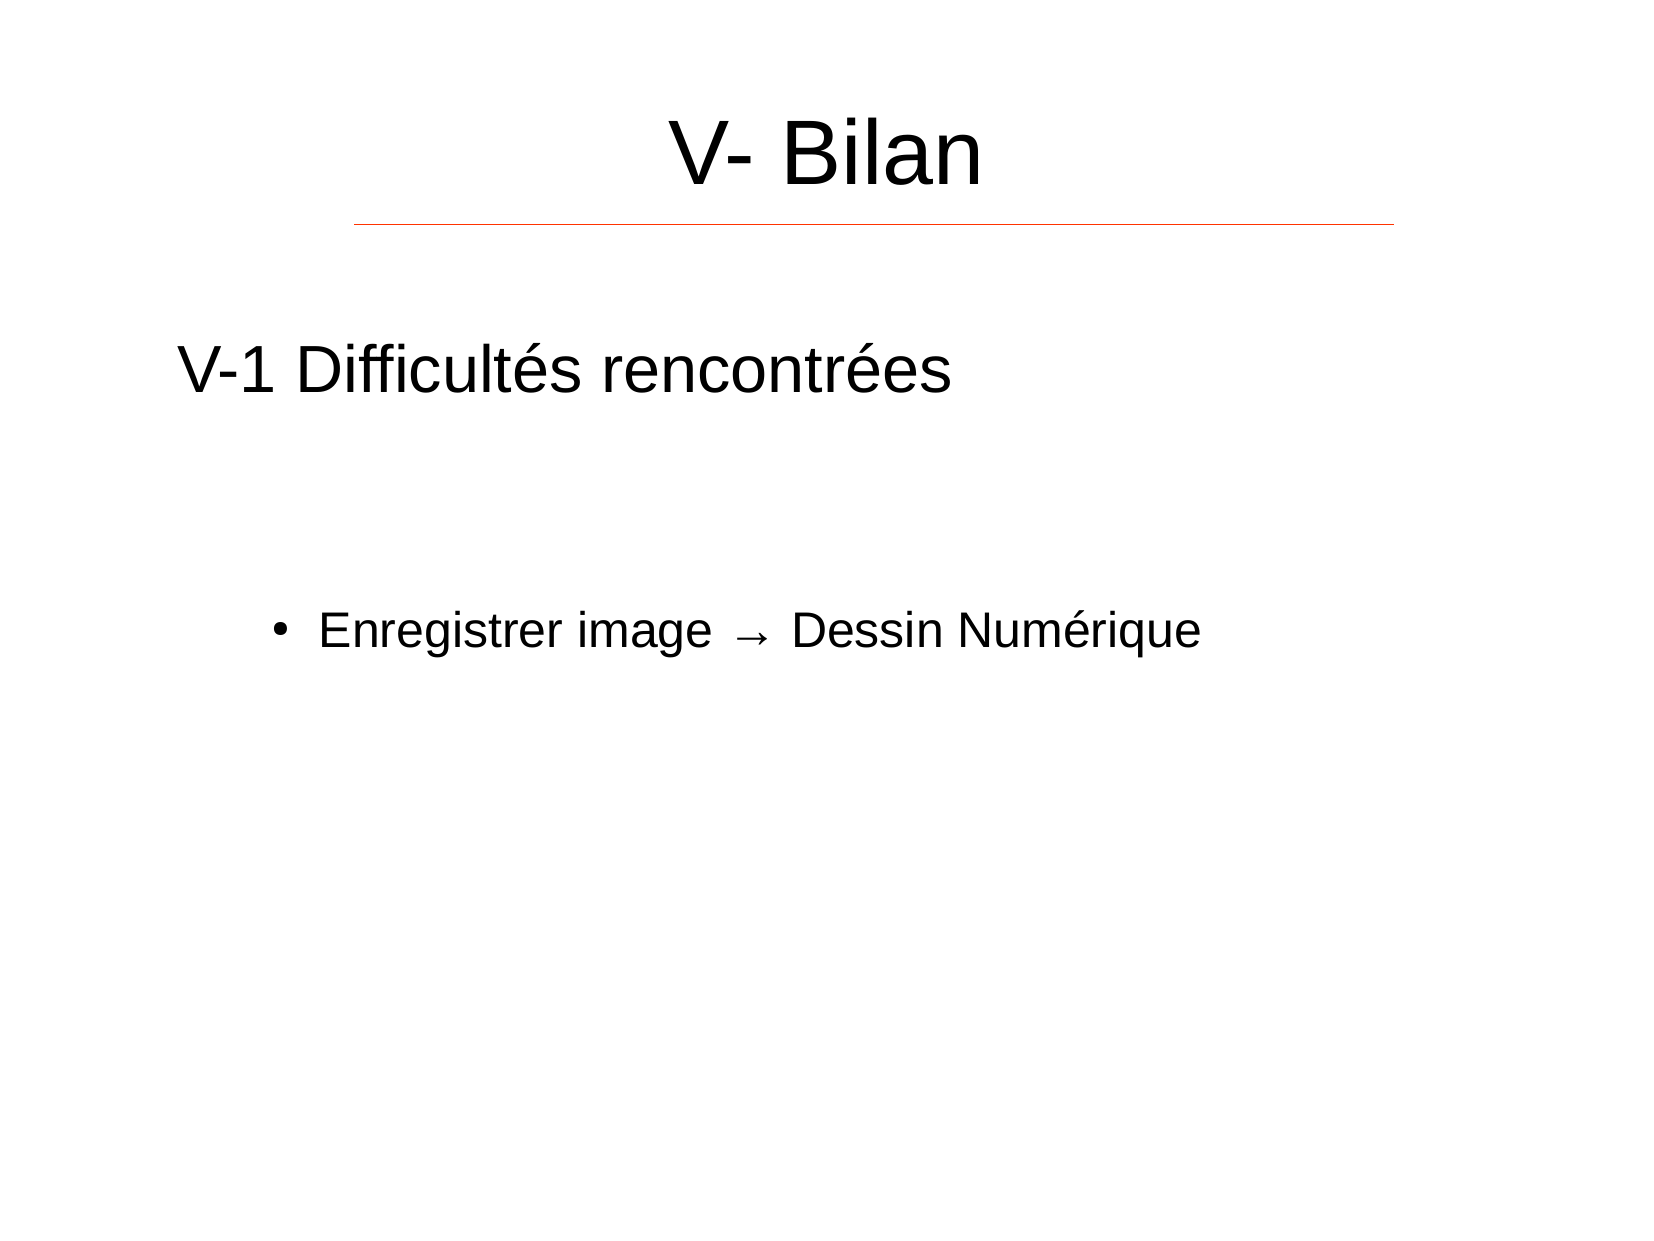

# V- Bilan
V-1 Difficultés rencontrées
Enregistrer image → Dessin Numérique